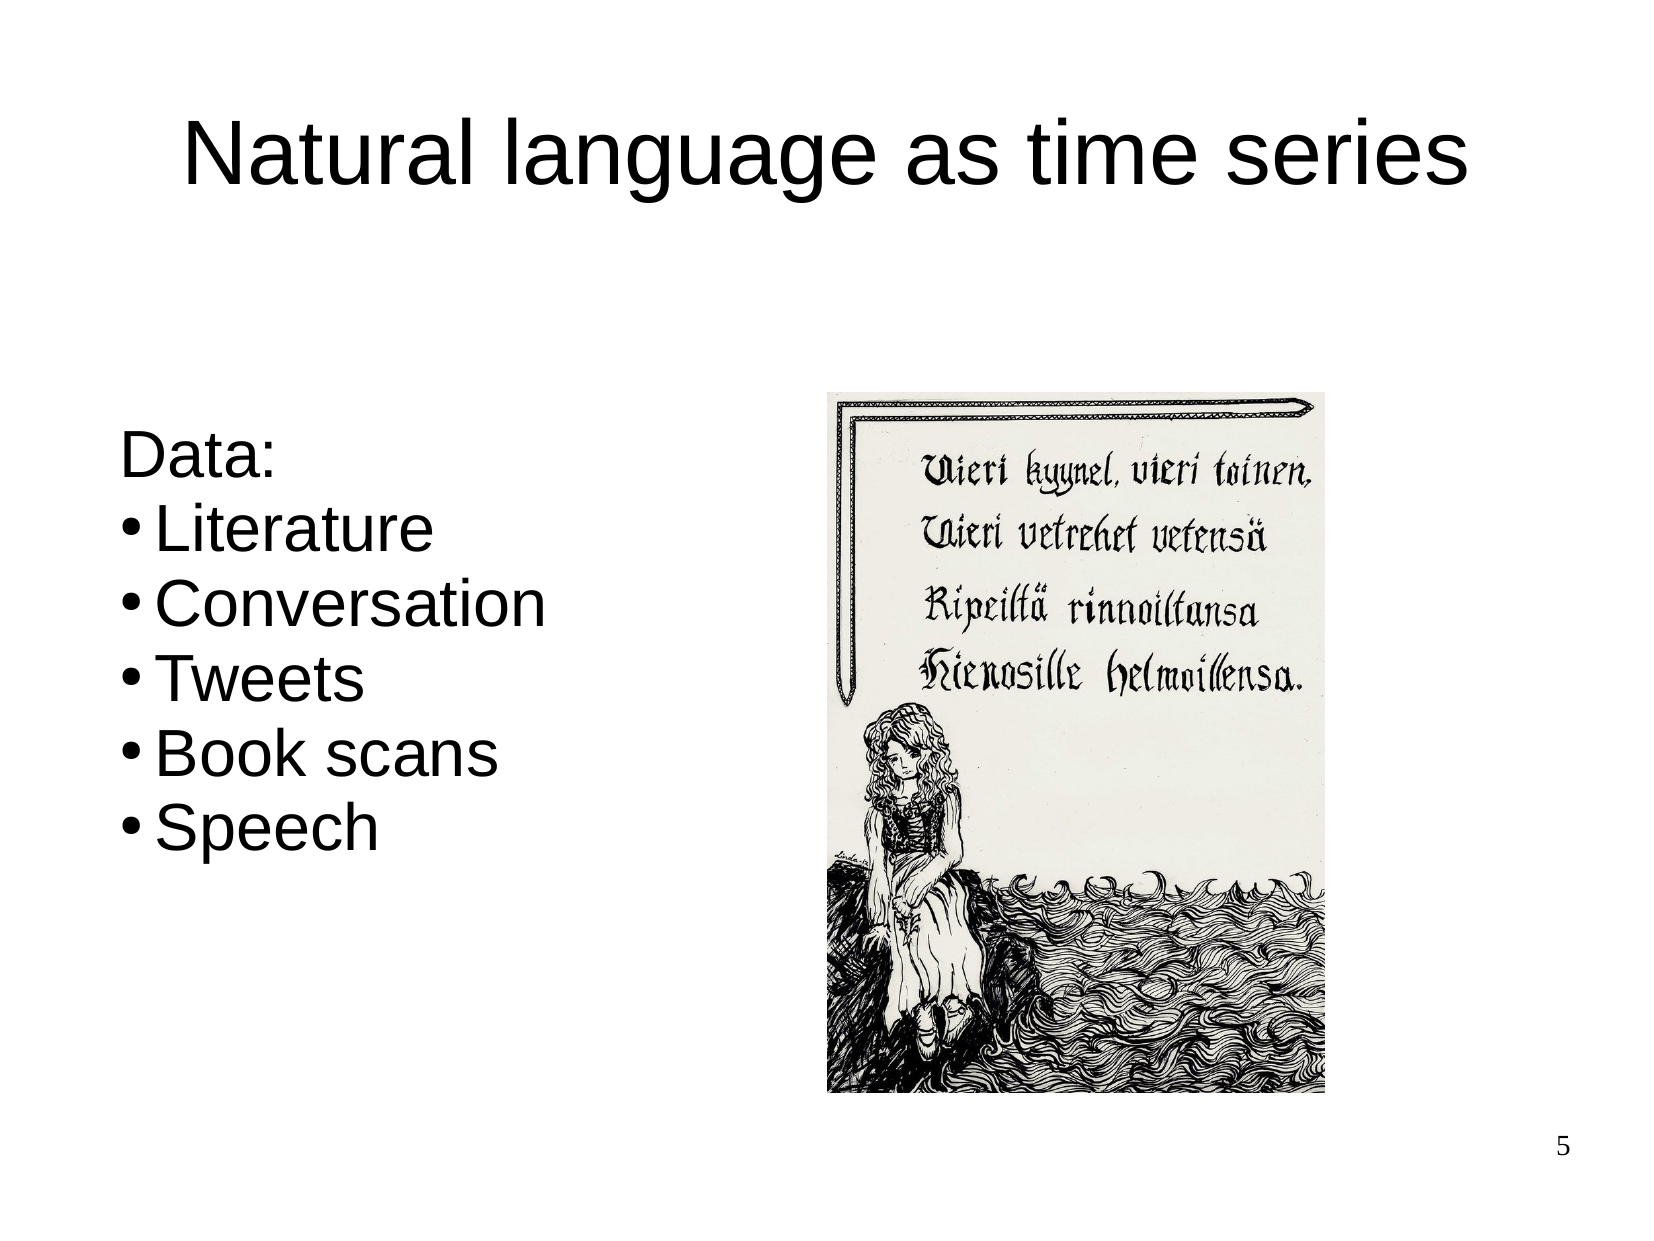

# Natural language as time series
Data:
Literature
Conversation
Tweets
Book scans
Speech
5